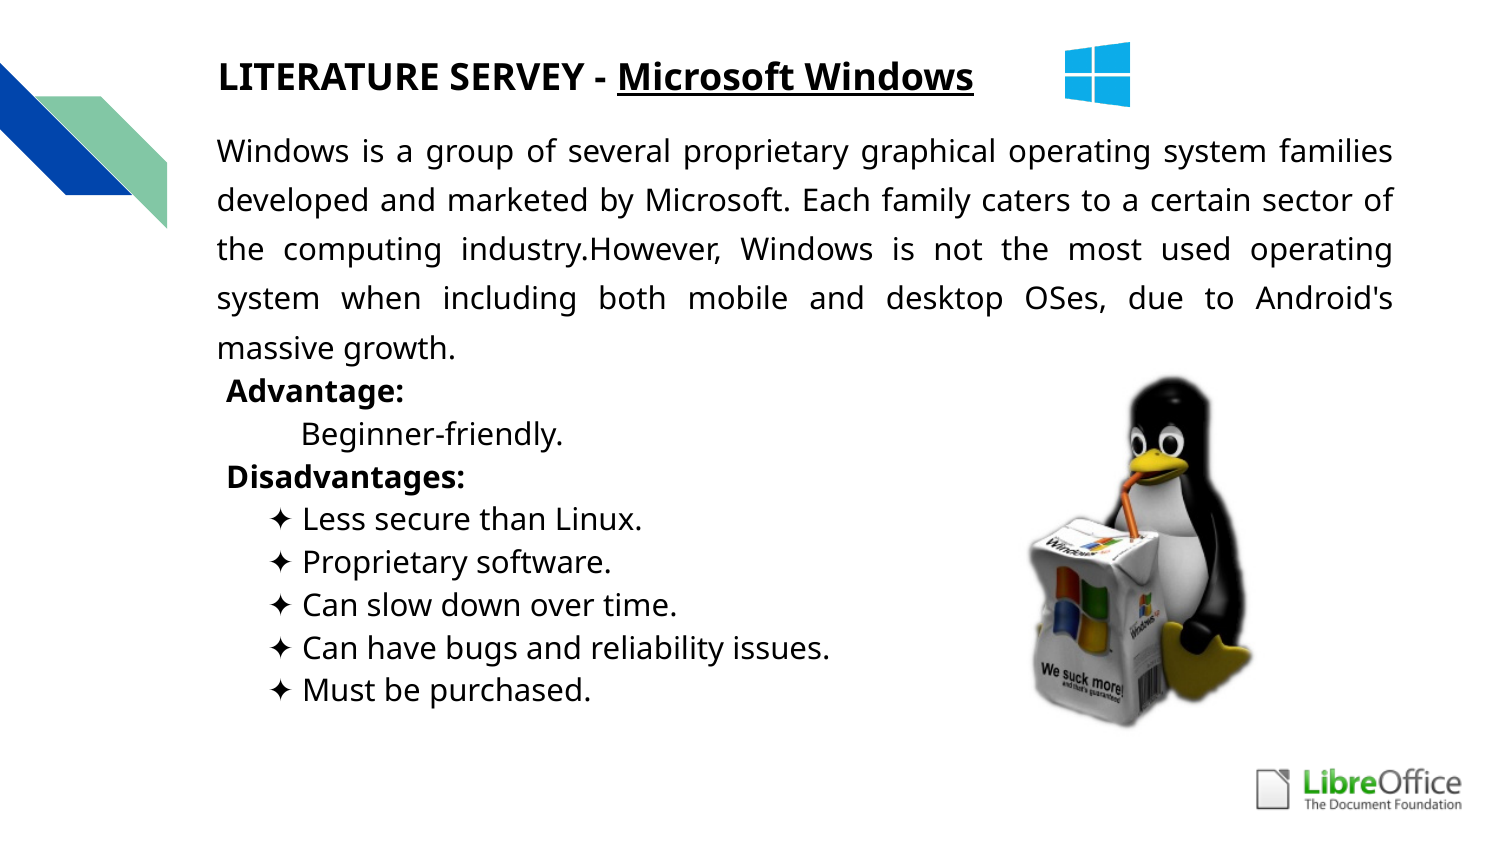

LITERATURE SERVEY - Microsoft Windows
Windows is a group of several proprietary graphical operating system families developed and marketed by Microsoft. Each family caters to a certain sector of the computing industry.However, Windows is not the most used operating system when including both mobile and desktop OSes, due to Android's massive growth.
Advantage:
 Beginner-friendly.
Disadvantages:
 ✦ Less secure than Linux.
 ✦ Proprietary software.
 ✦ Can slow down over time.
 ✦ Can have bugs and reliability issues.
 ✦ Must be purchased.